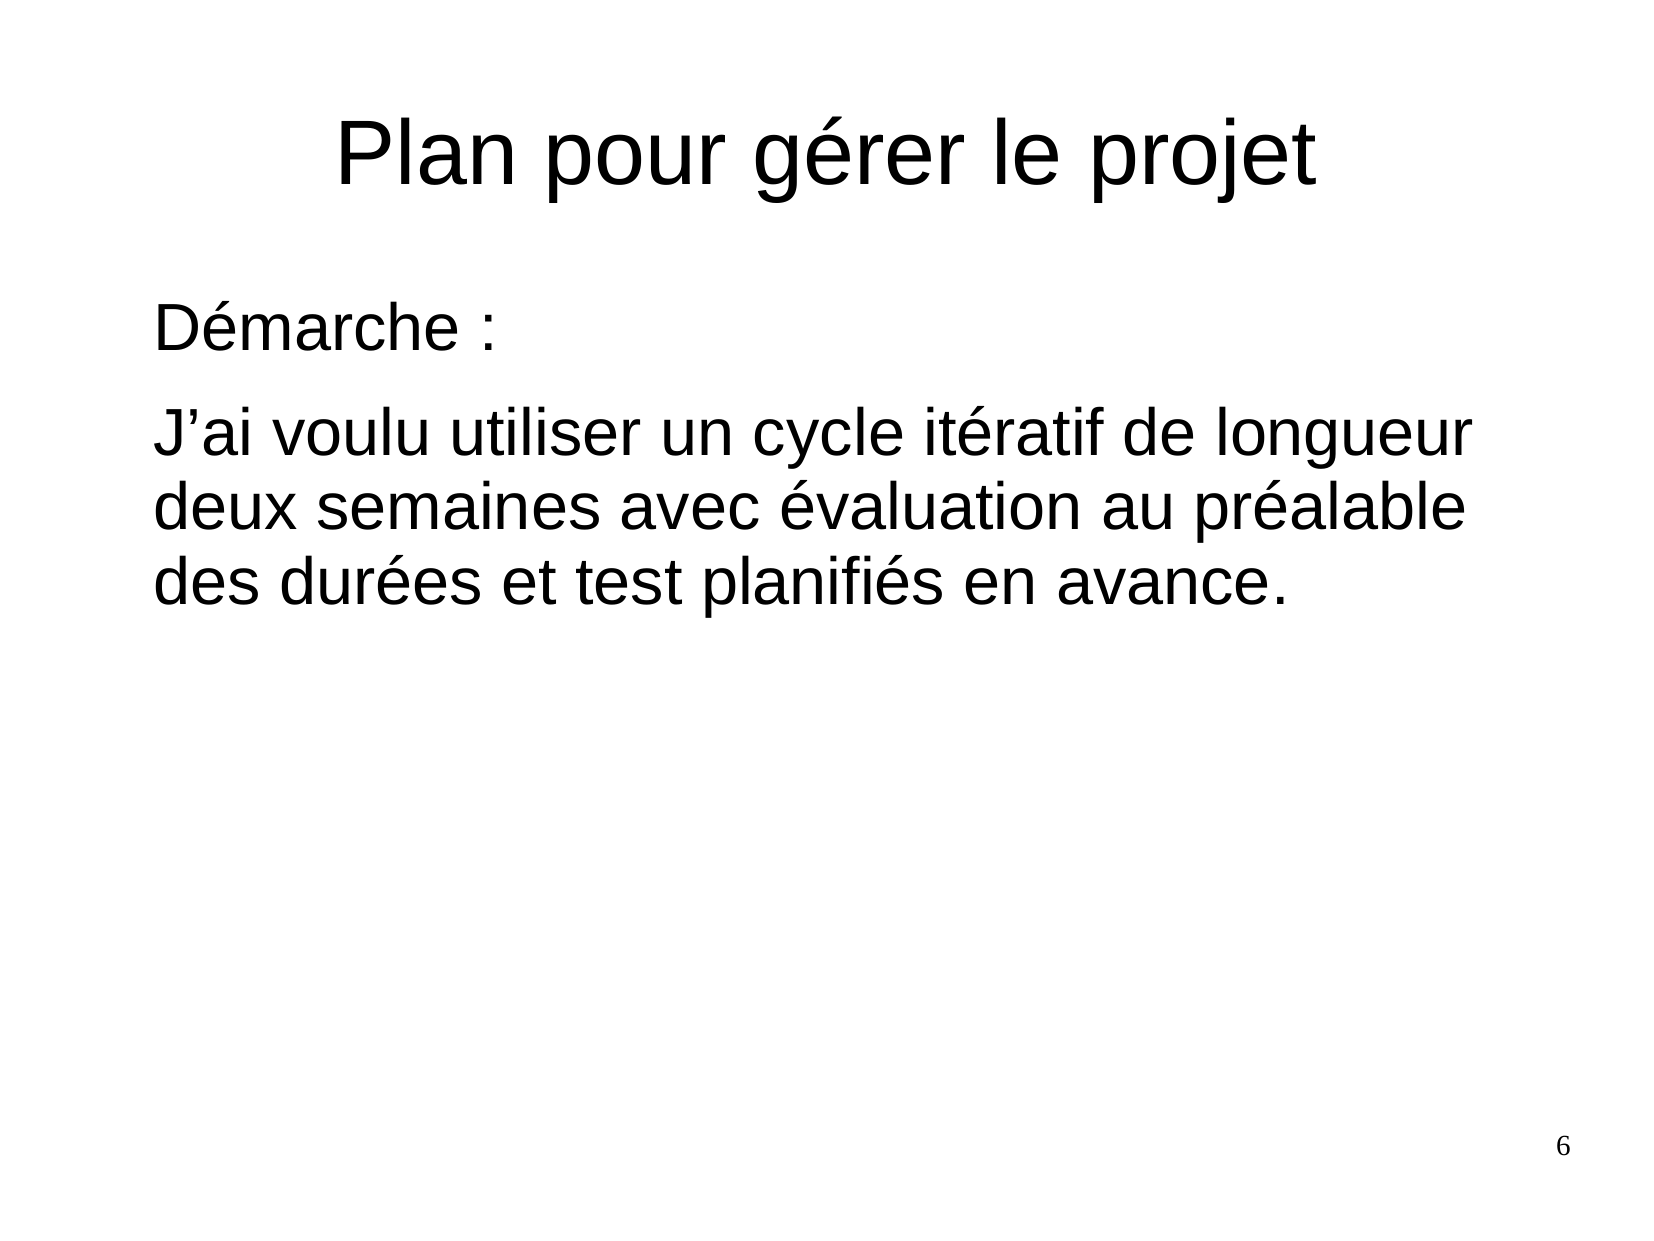

# Plan pour gérer le projet
Démarche :
J’ai voulu utiliser un cycle itératif de longueur deux semaines avec évaluation au préalable des durées et test planifiés en avance.
6